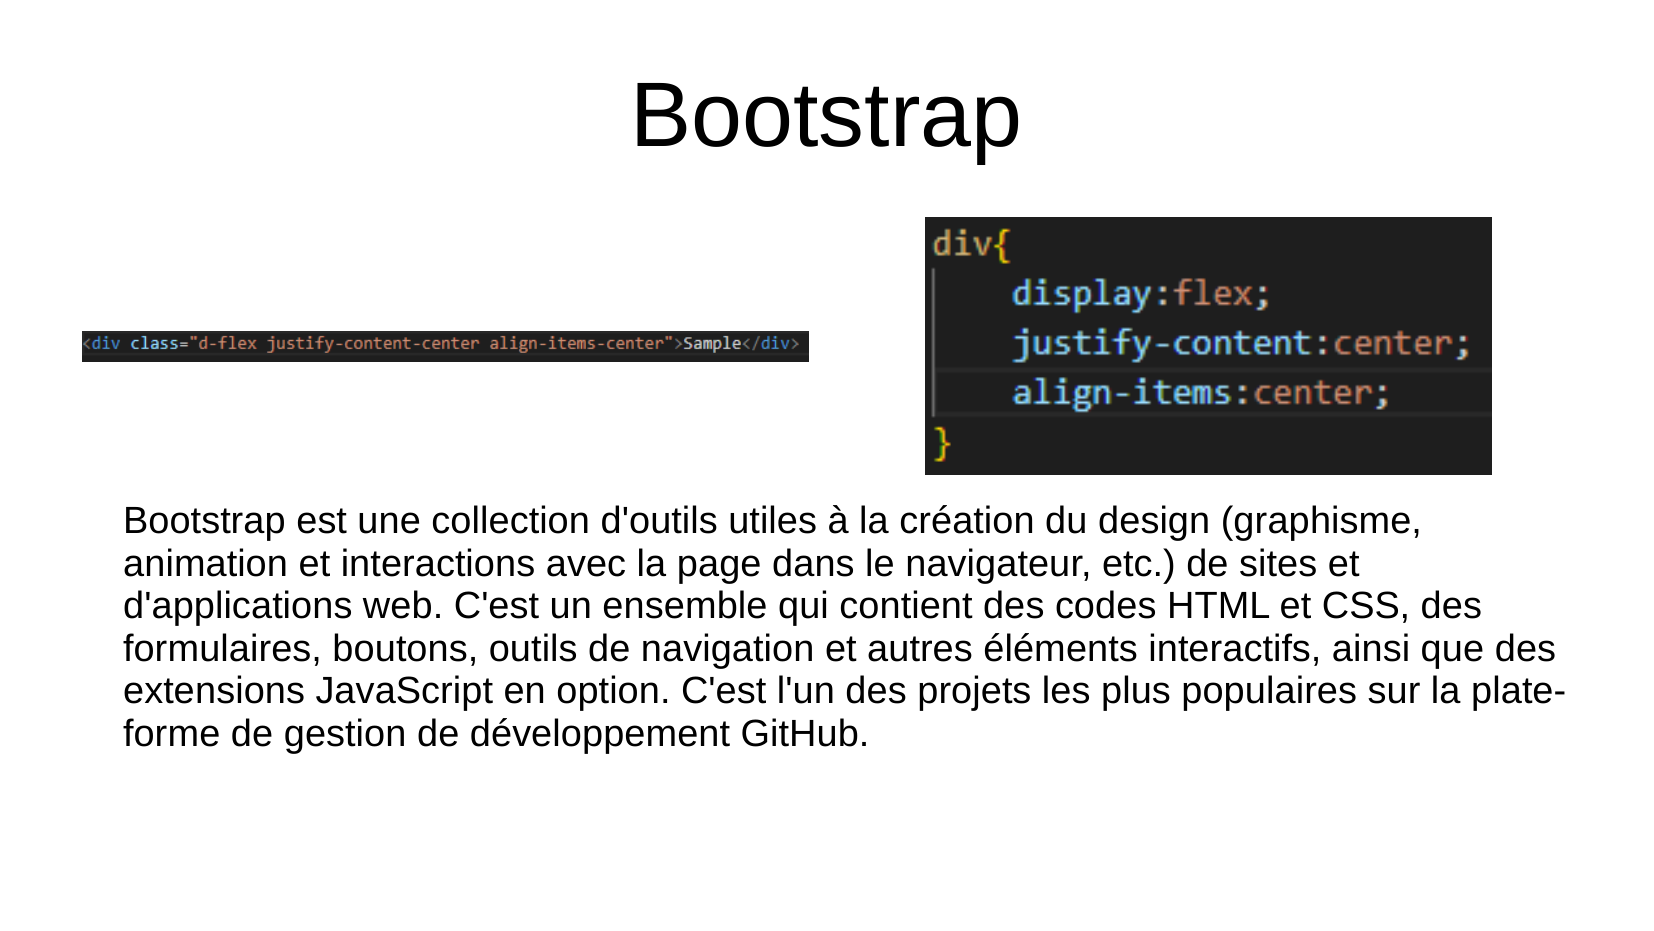

# Bootstrap
Bootstrap est une collection d'outils utiles à la création du design (graphisme, animation et interactions avec la page dans le navigateur, etc.) de sites et d'applications web. C'est un ensemble qui contient des codes HTML et CSS, des formulaires, boutons, outils de navigation et autres éléments interactifs, ainsi que des extensions JavaScript en option. C'est l'un des projets les plus populaires sur la plate-forme de gestion de développement GitHub.